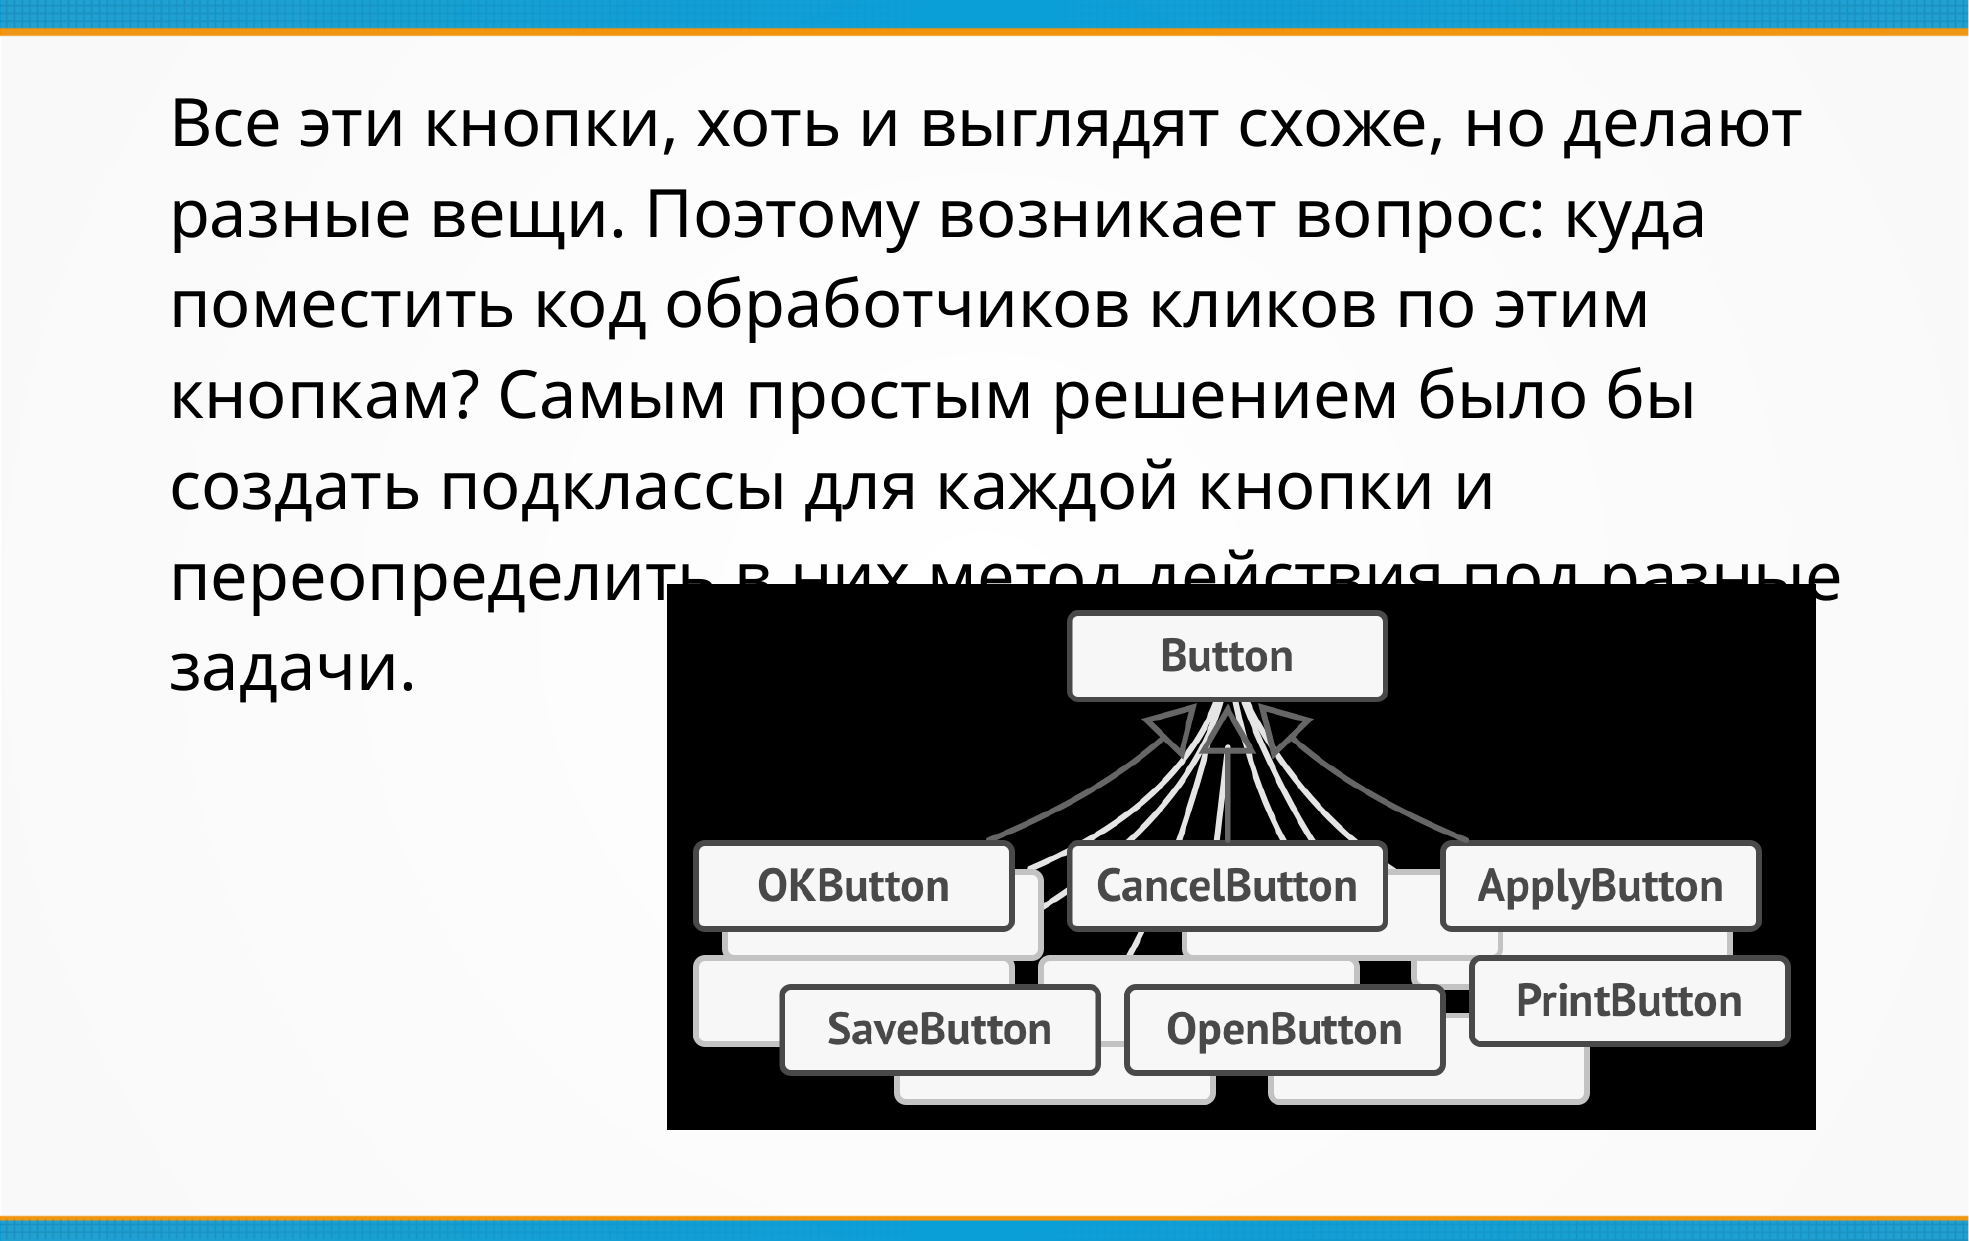

# Все эти кнопки, хоть и выглядят схоже, но делают разные вещи. Поэтому возникает вопрос: куда поместить код обработчиков кликов по этим кнопкам? Самым простым решением было бы создать подклассы для каждой кнопки и переопределить в них метод действия под разные задачи.